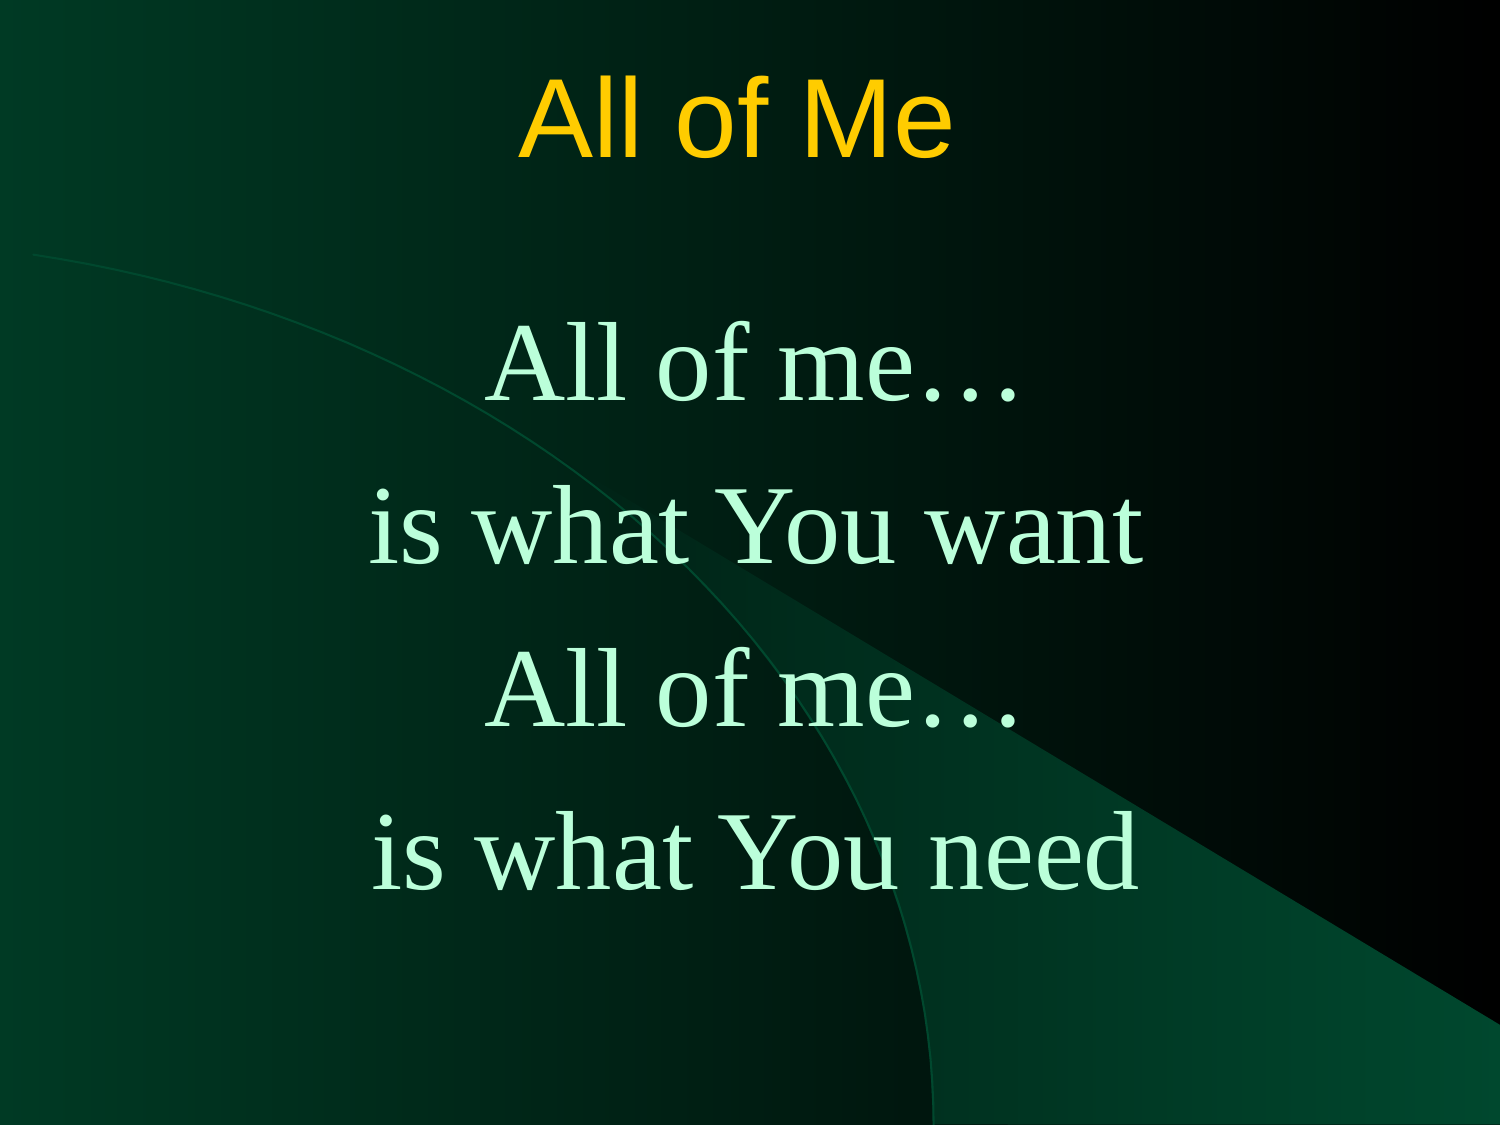

# All of Me
All of me…
is what You want
All of me…
is what You need